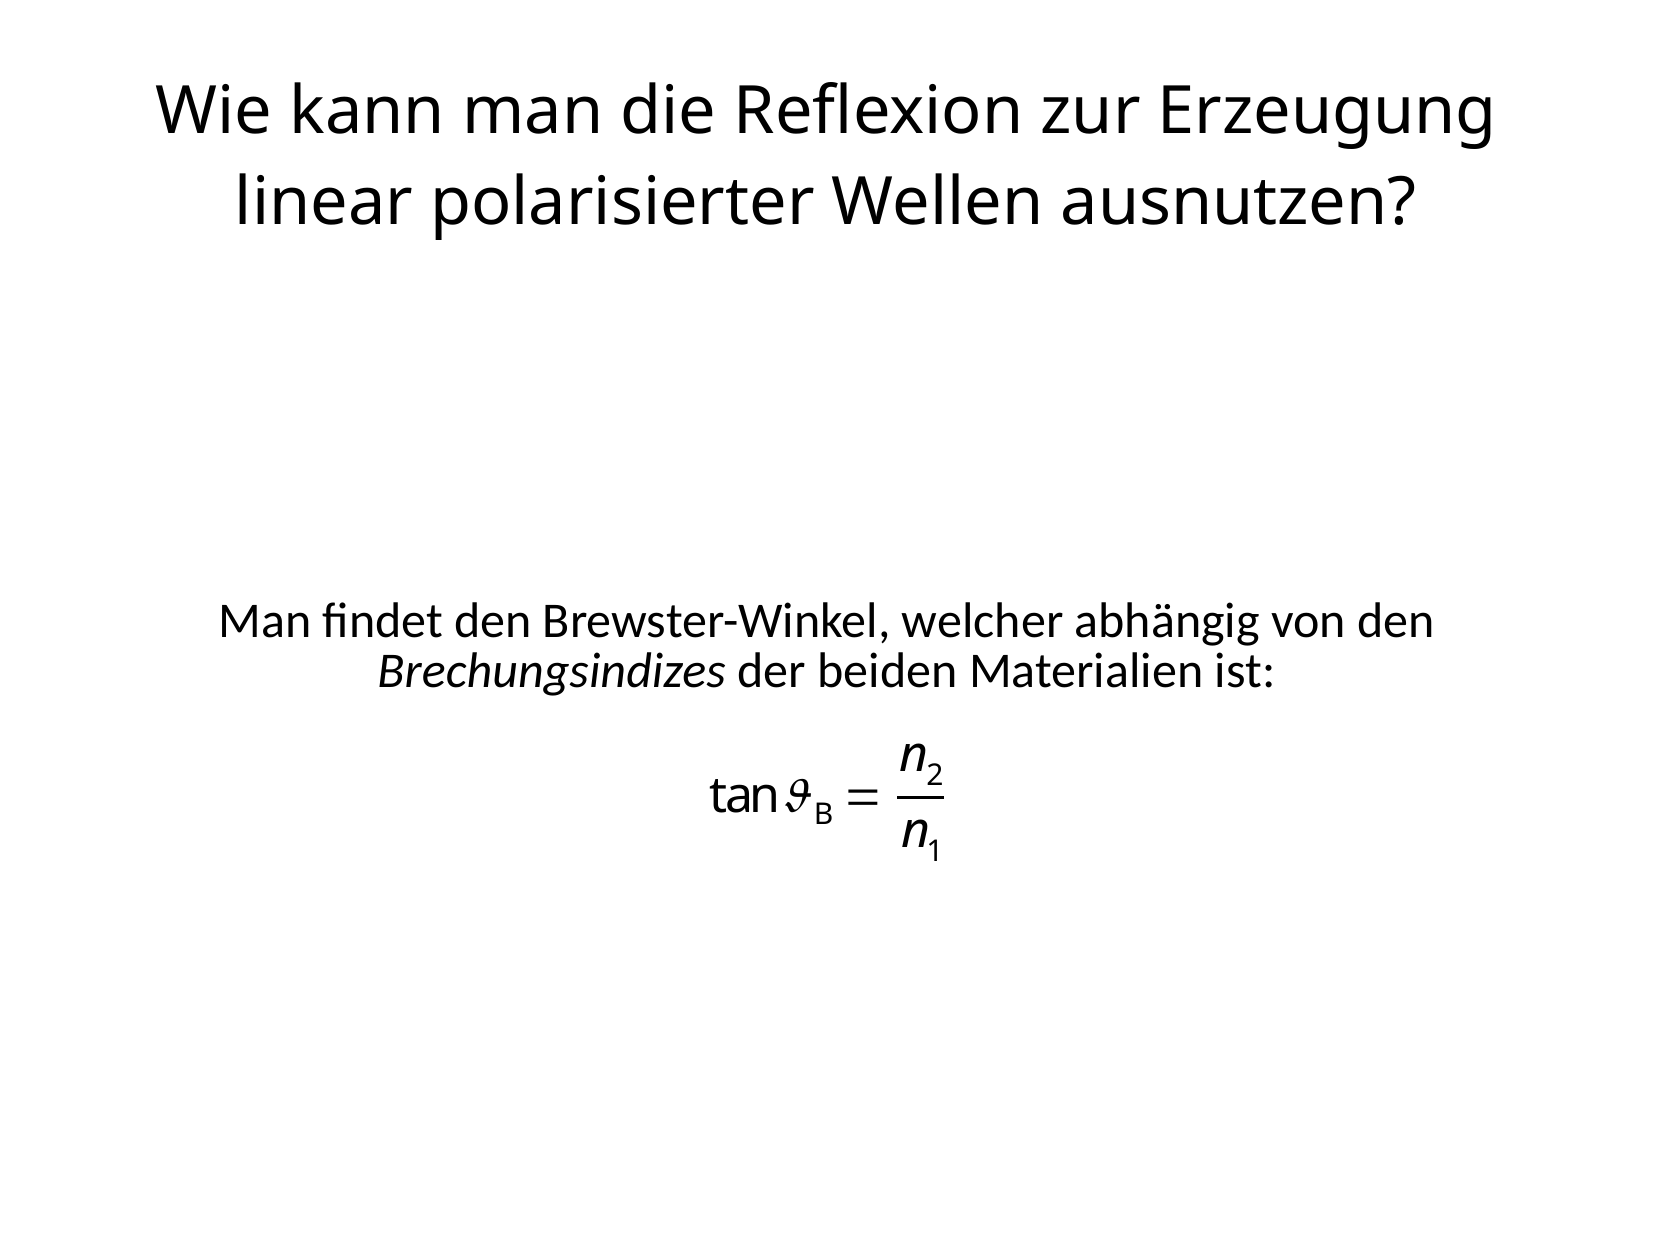

# Wie kann man die Reflexion zur Erzeugung linear polarisierter Wellen ausnutzen?
Man findet den Brewster-Winkel, welcher abhängig von den Brechungsindizes der beiden Materialien ist: